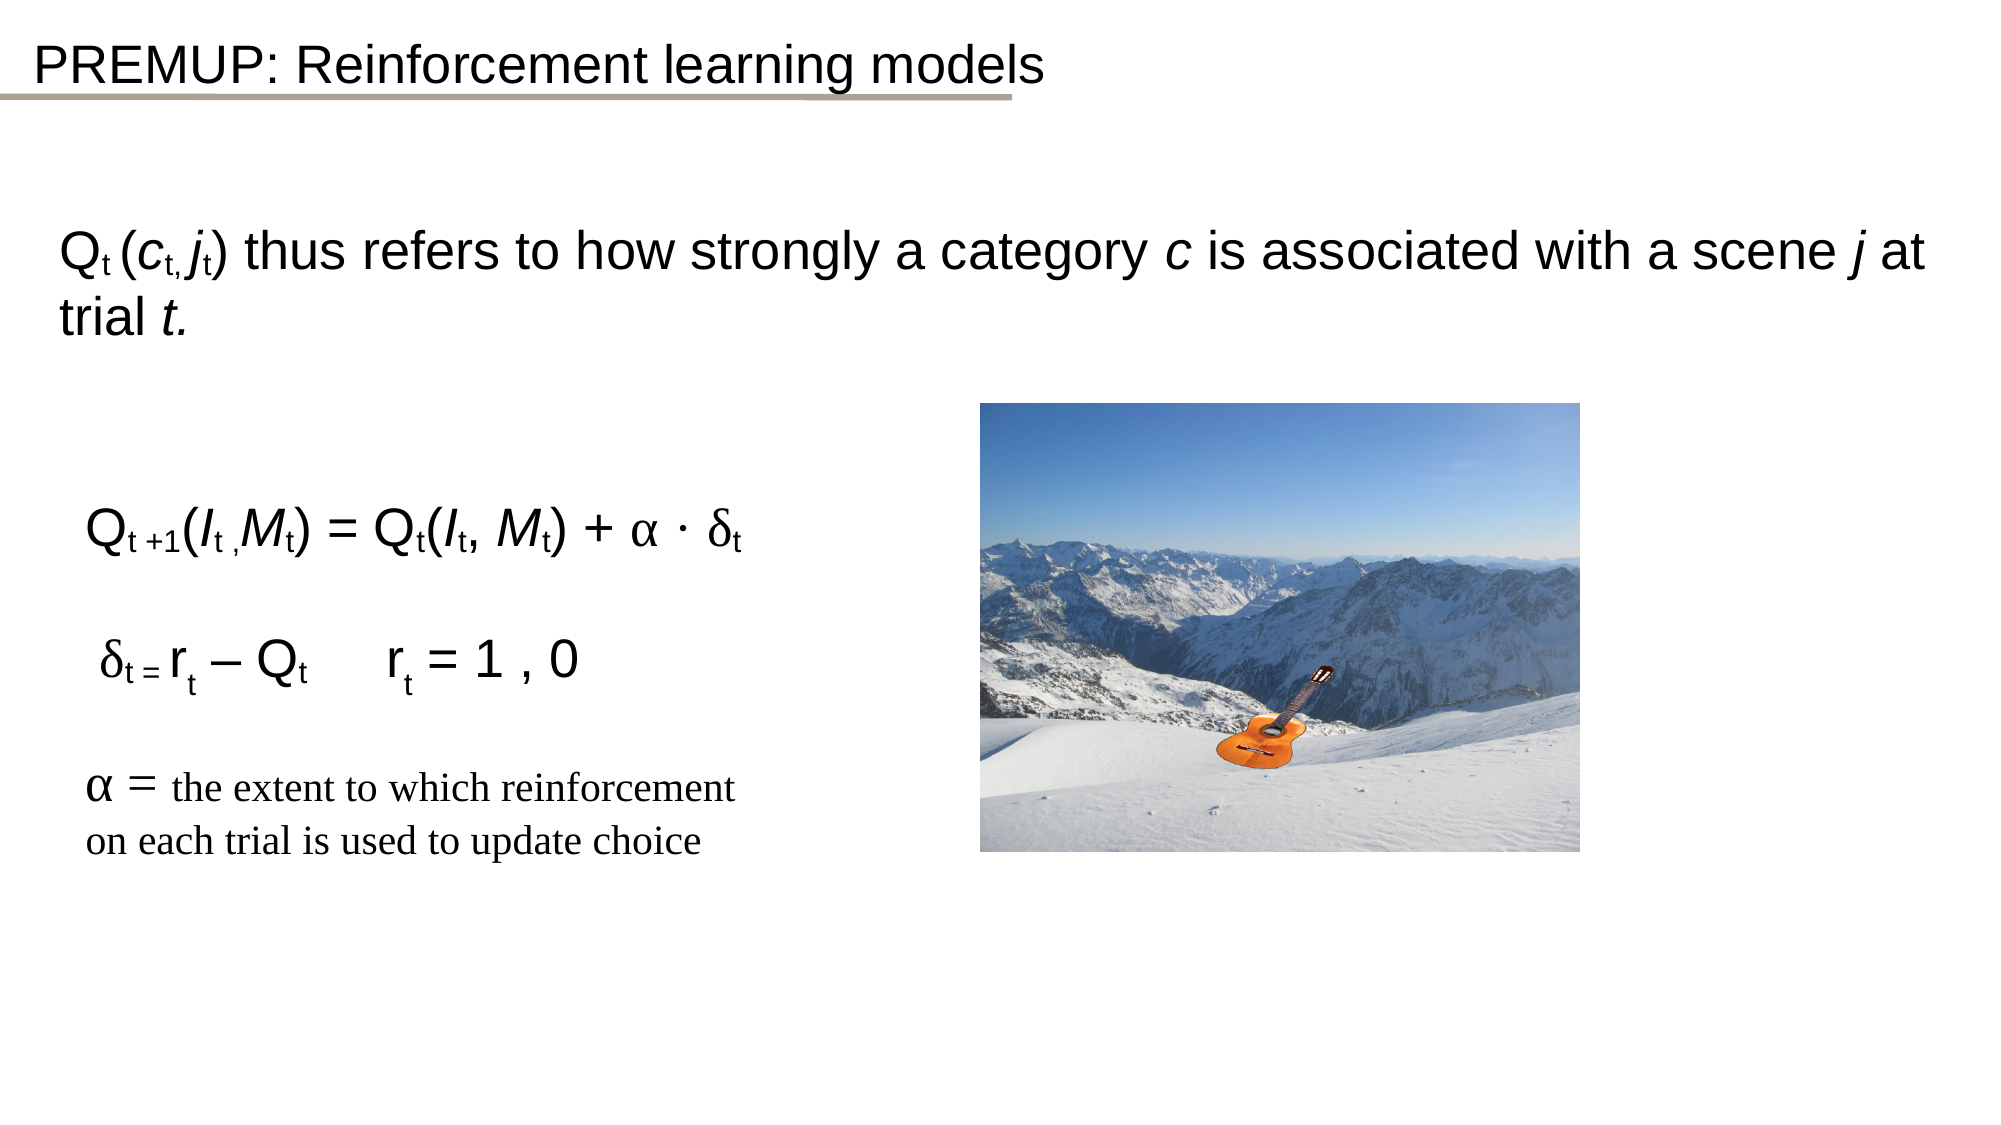

PREMUP: Reinforcement learning models
Qt (ct, jt) thus refers to how strongly a category c is associated with a scene j at trial t.
Qt +1(It ,Mt) = Qt(It, Mt) + α · δt
 δt = rt – Qt rt = 1 , 0
α = the extent to which reinforcement
on each trial is used to update choice